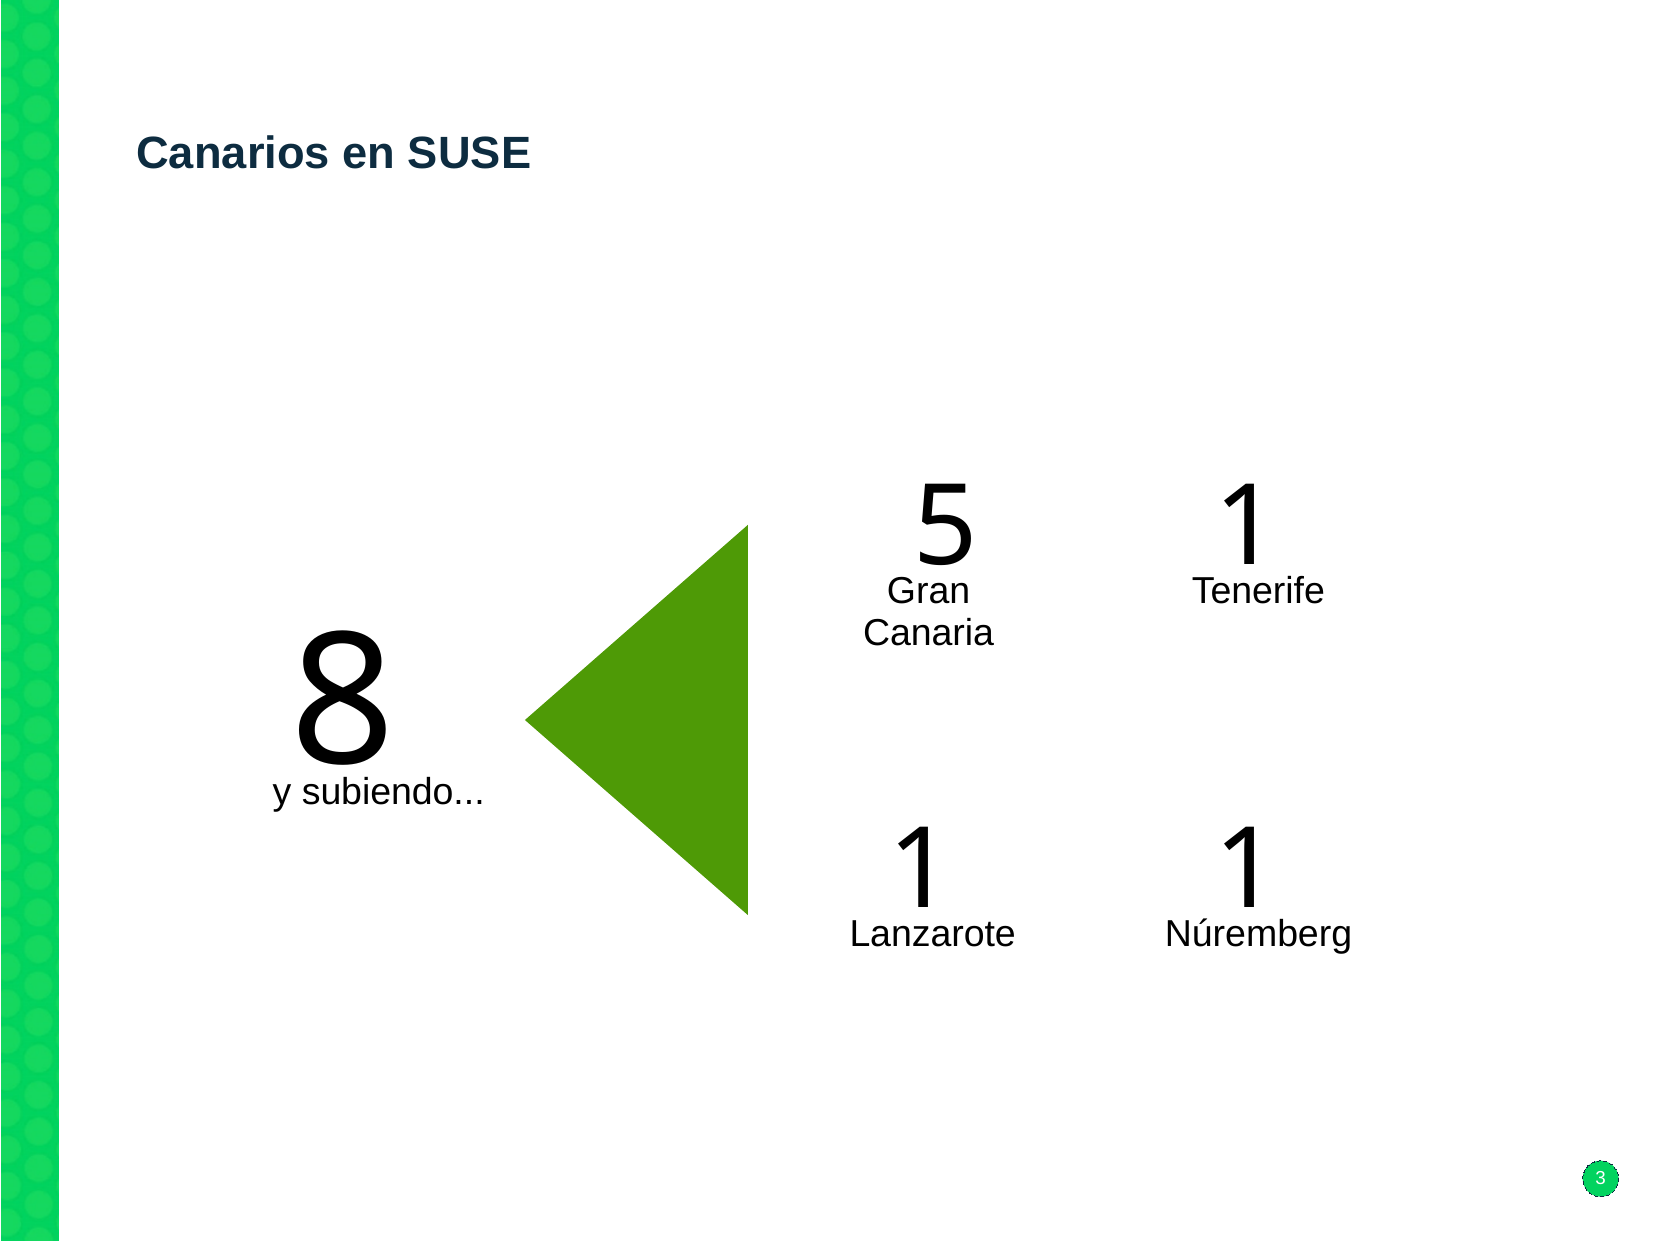

# Canarios en SUSE
 5
Gran Canaria
1
Tenerife
 8
y subiendo...
1
Lanzarote
1
Núremberg
3